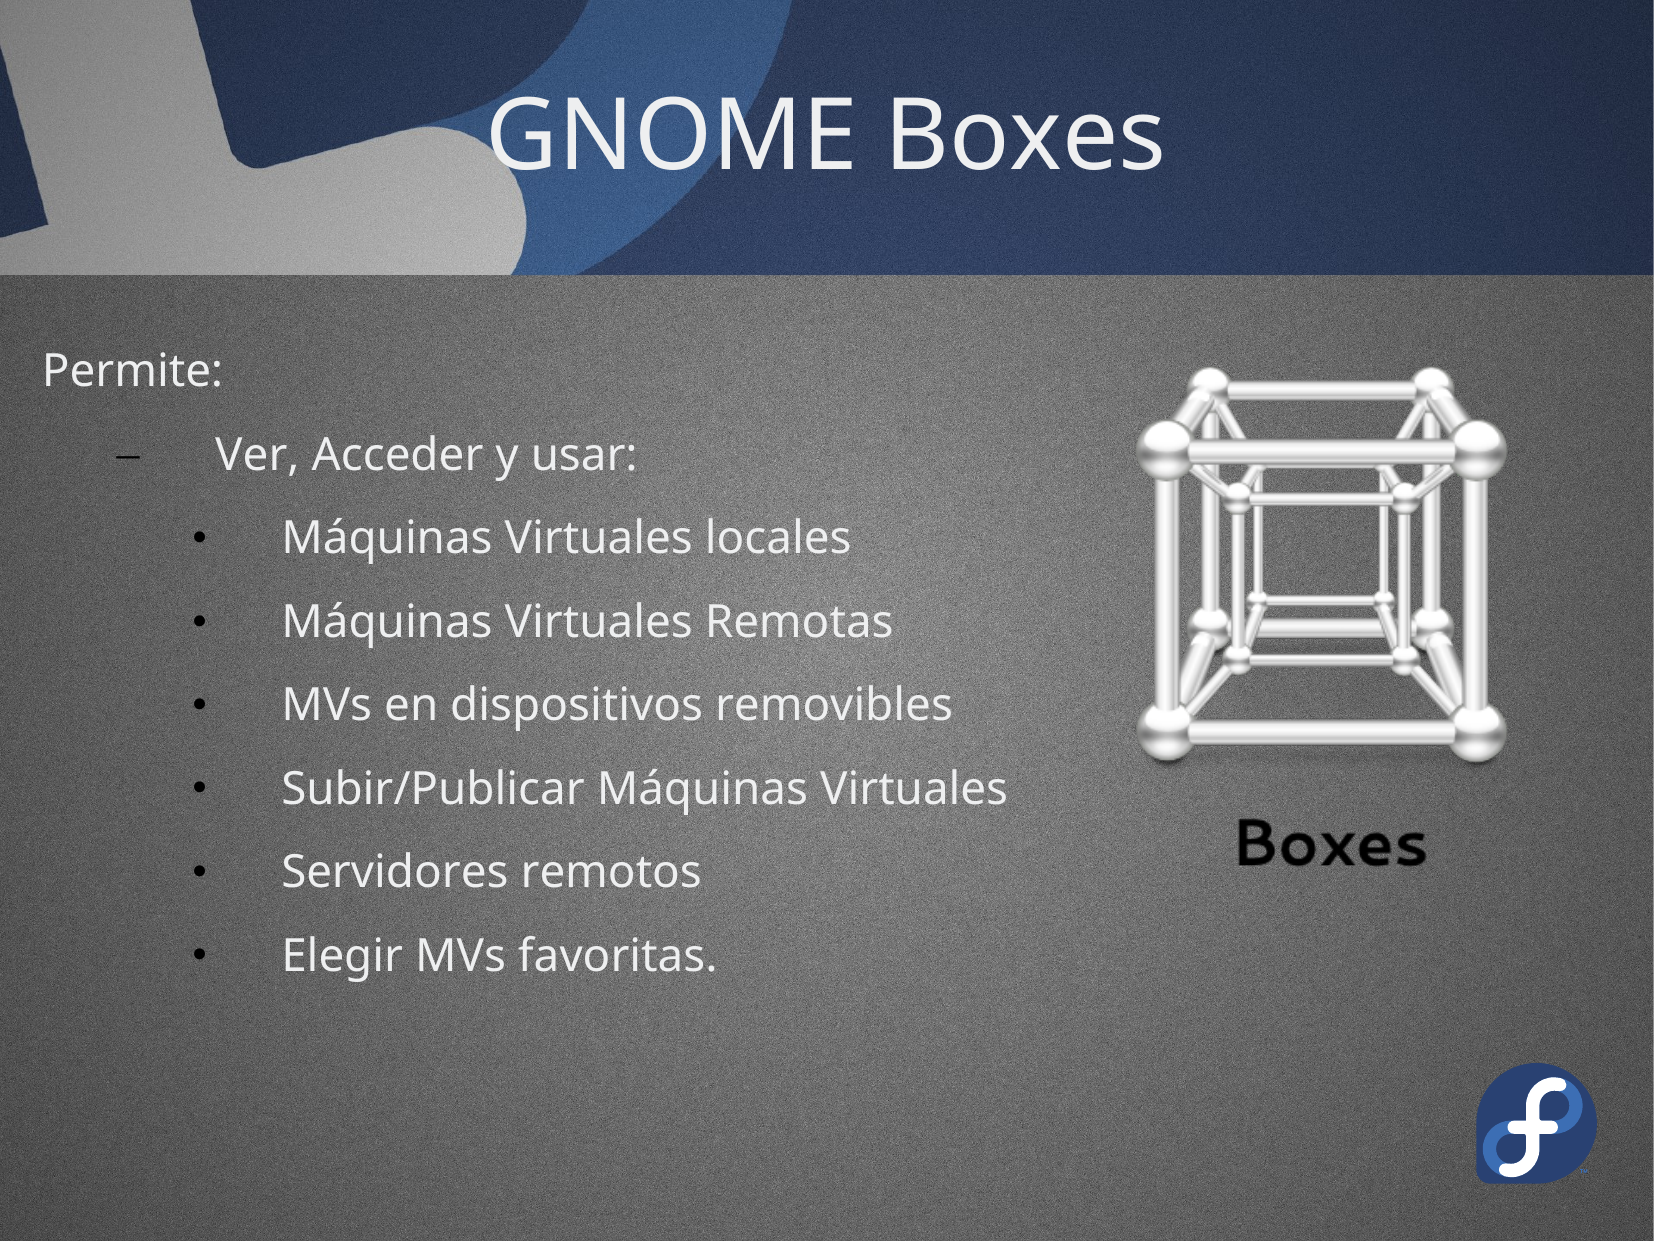

GNOME Boxes
Permite:
Ver, Acceder y usar:
Máquinas Virtuales locales
Máquinas Virtuales Remotas
MVs en dispositivos removibles
Subir/Publicar Máquinas Virtuales
Servidores remotos
Elegir MVs favoritas.